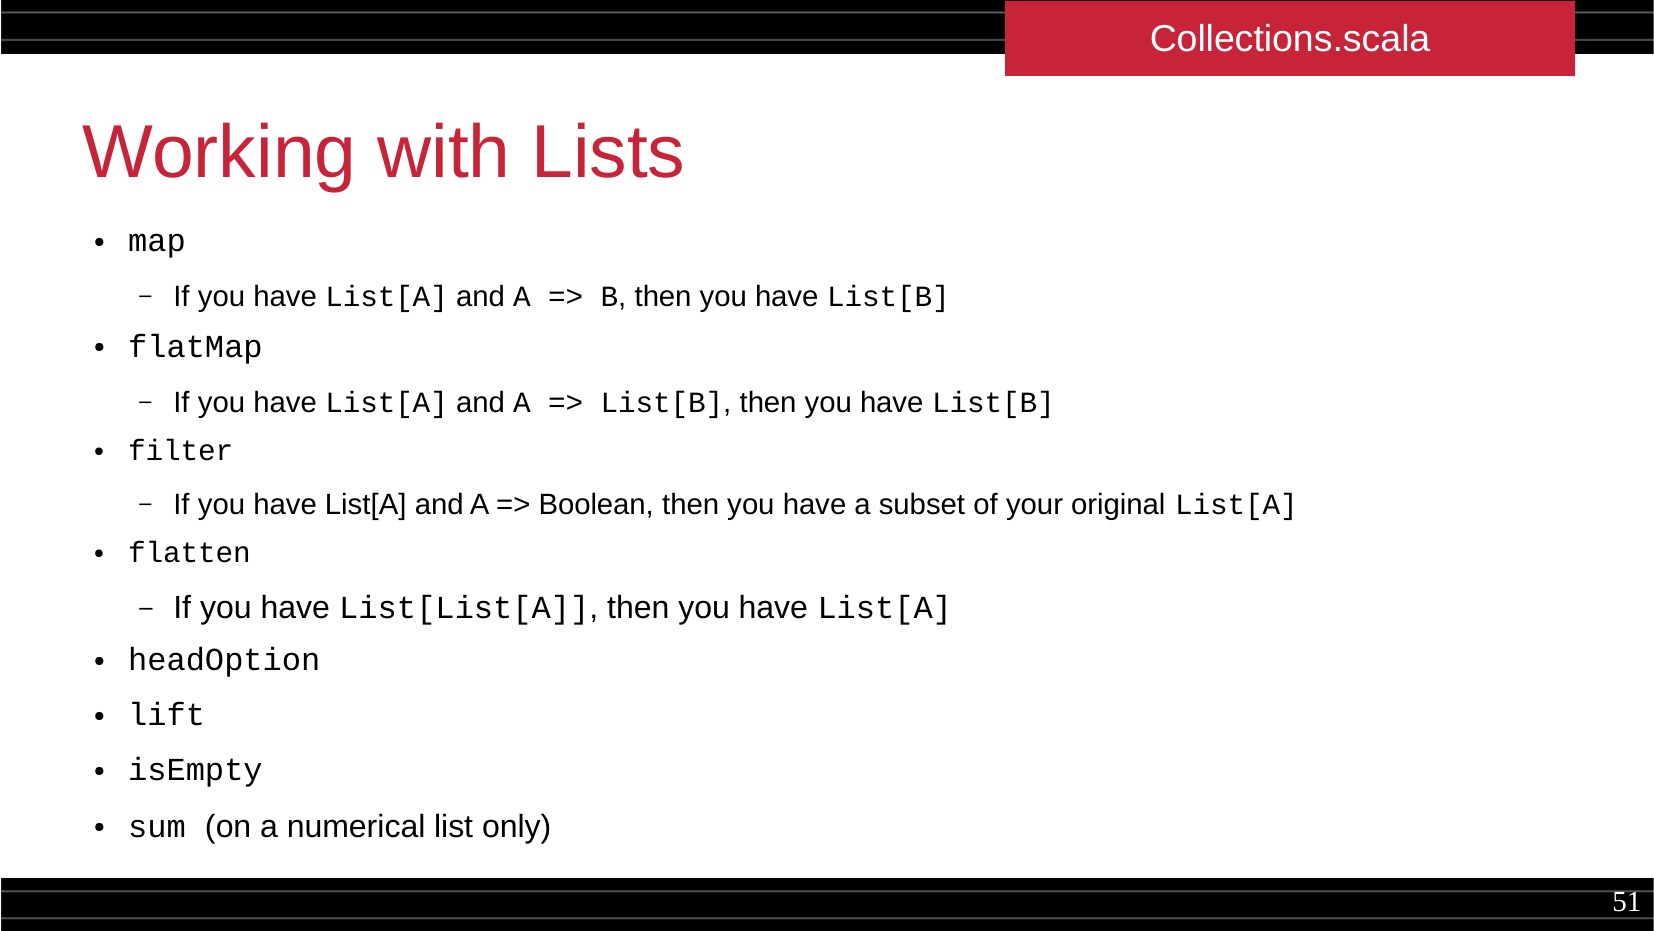

Collections.scala
# Working with Lists
map
If you have List[A] and A => B, then you have List[B]
flatMap
If you have List[A] and A => List[B], then you have List[B]
filter
If you have List[A] and A => Boolean, then you have a subset of your original List[A]
flatten
If you have List[List[A]], then you have List[A]
headOption
lift
isEmpty
sum (on a numerical list only)